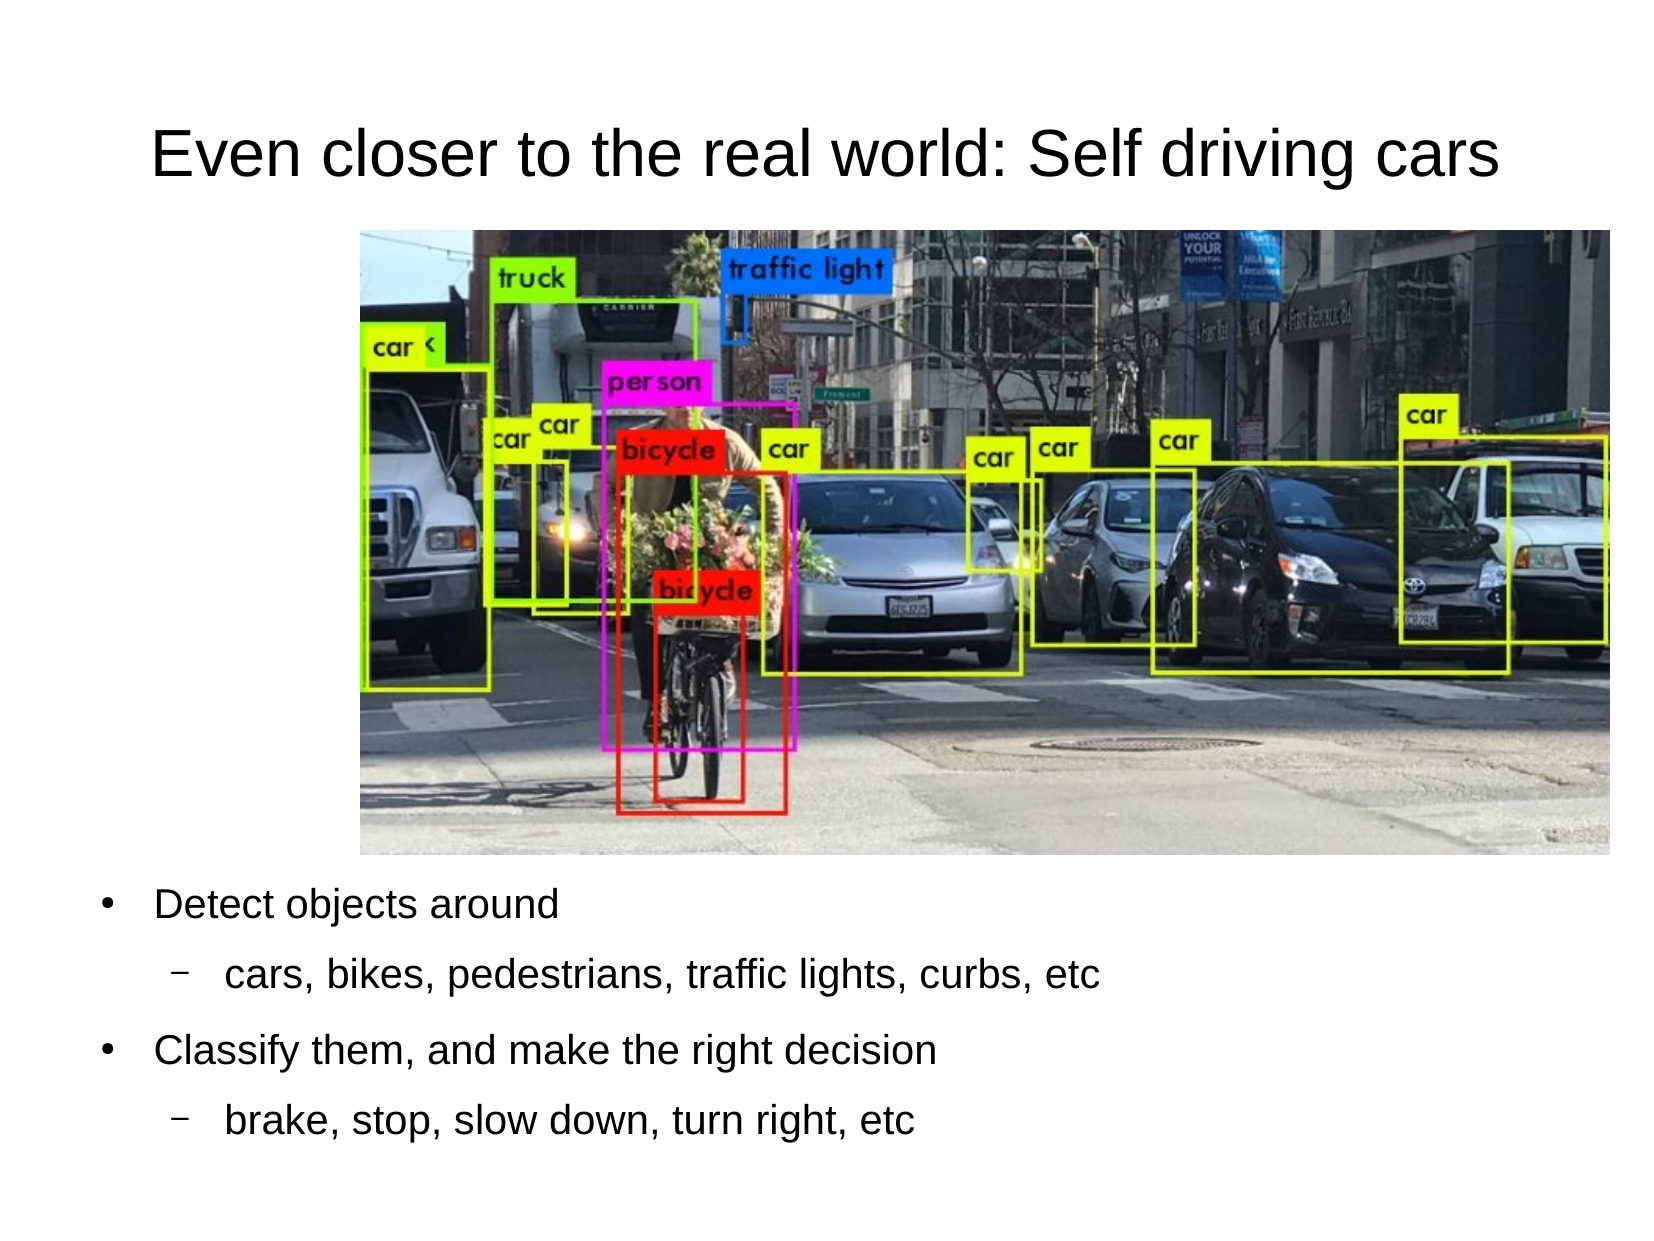

# Even closer to the real world: Self driving cars
Detect objects around
cars, bikes, pedestrians, traffic lights, curbs, etc
Classify them, and make the right decision
brake, stop, slow down, turn right, etc